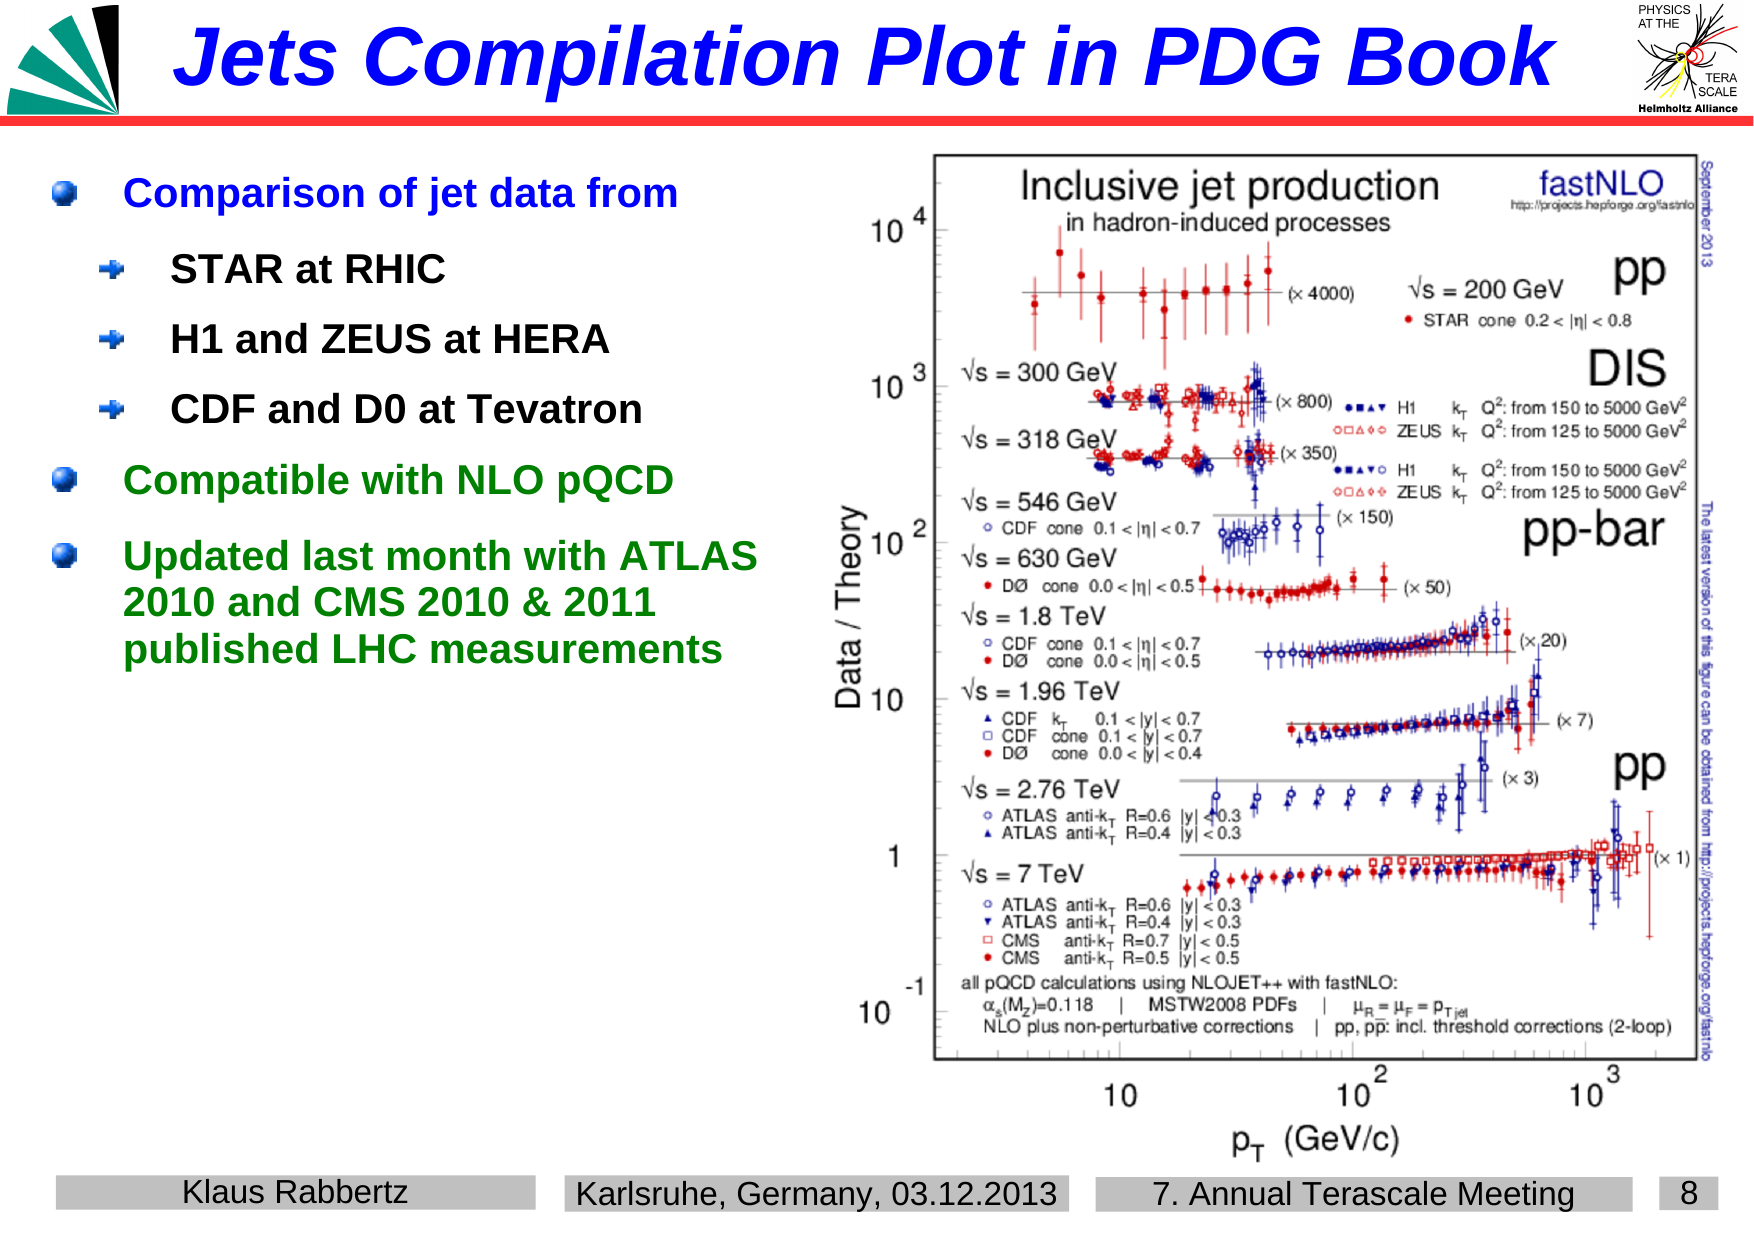

# Jets Compilation Plot in PDG Book
Comparison of jet data from
STAR at RHIC
H1 and ZEUS at HERA
CDF and D0 at Tevatron
Compatible with NLO pQCD
Updated last month with ATLAS 2010 and CMS 2010 & 2011 published LHC measurements